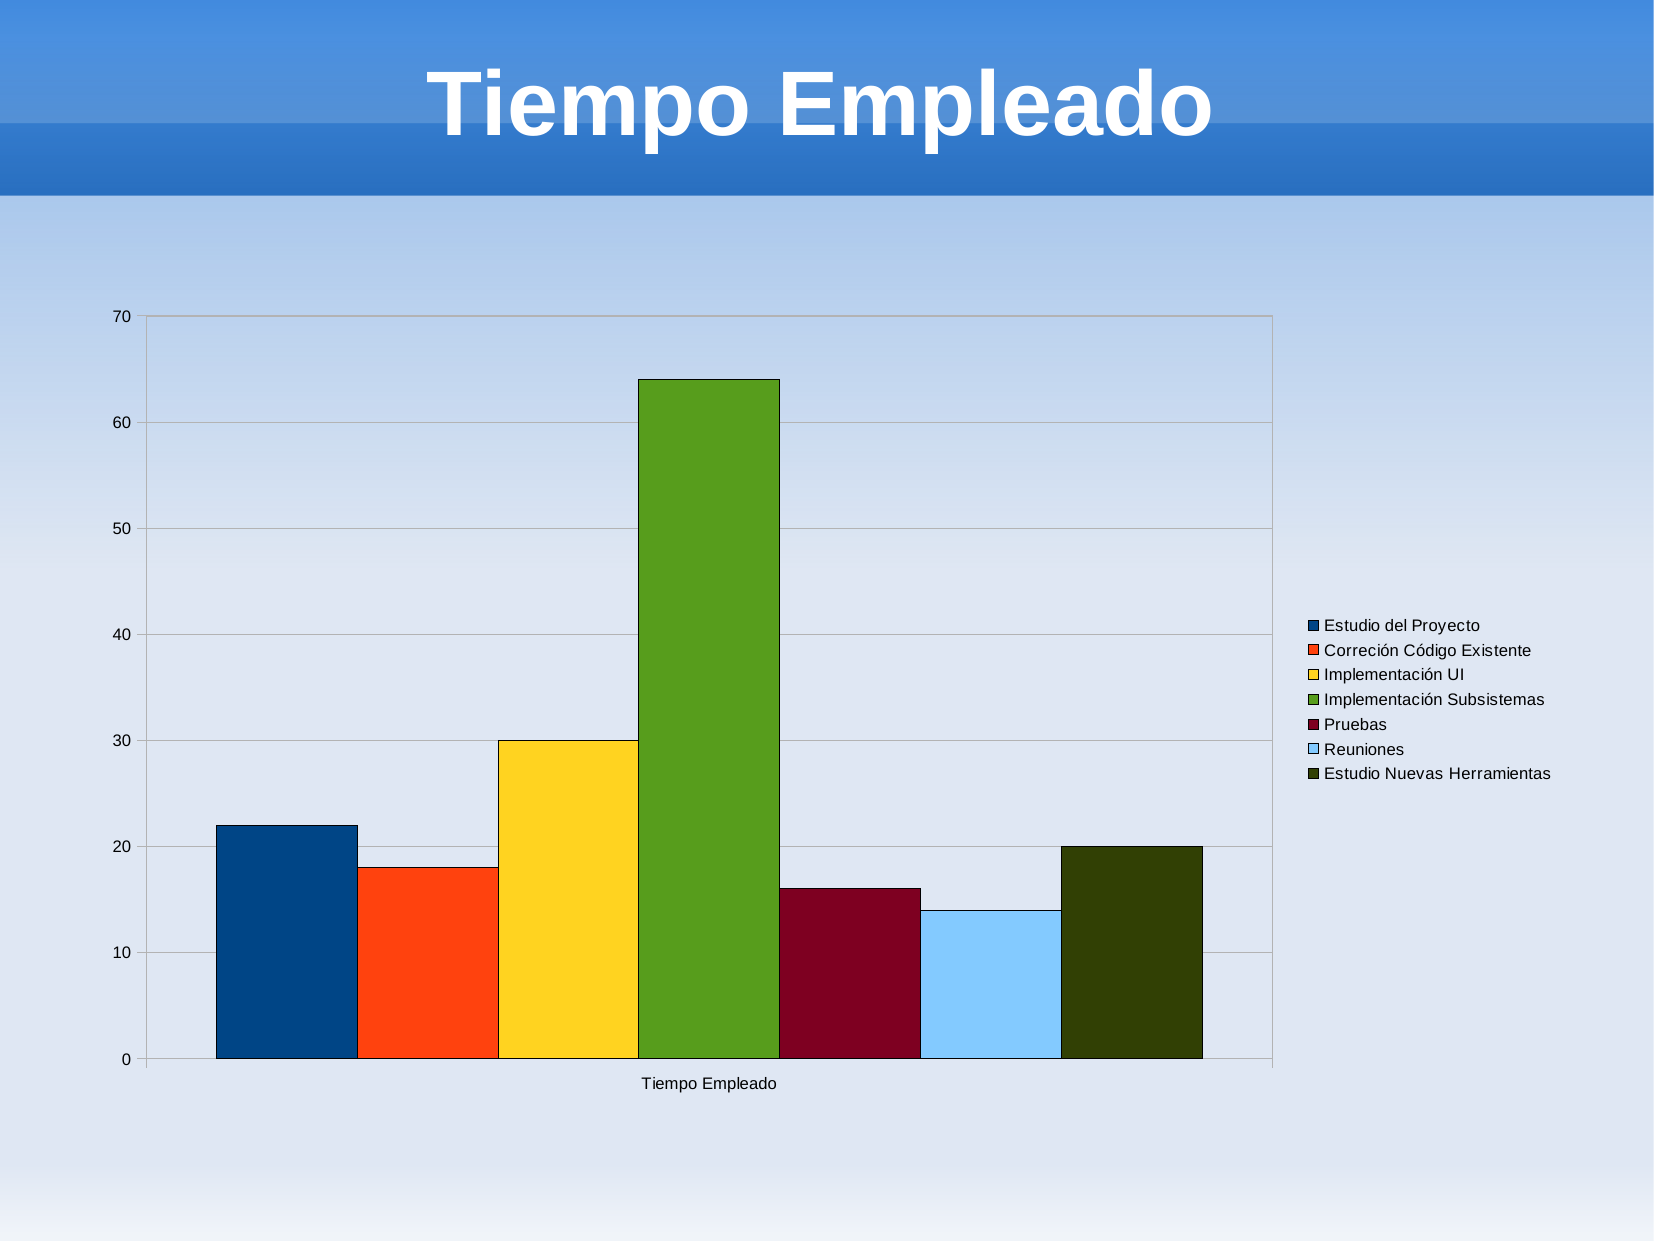

# Tiempo Empleado
### Chart
| Category | Estudio del Proyecto | Correción Código Existente | Implementación UI | Implementación Subsistemas | Pruebas | Reuniones | Estudio Nuevas Herramientas |
|---|---|---|---|---|---|---|---|
| Tiempo Empleado | 22.0 | 18.0 | 30.0 | 64.0 | 16.0 | 14.0 | 20.0 |